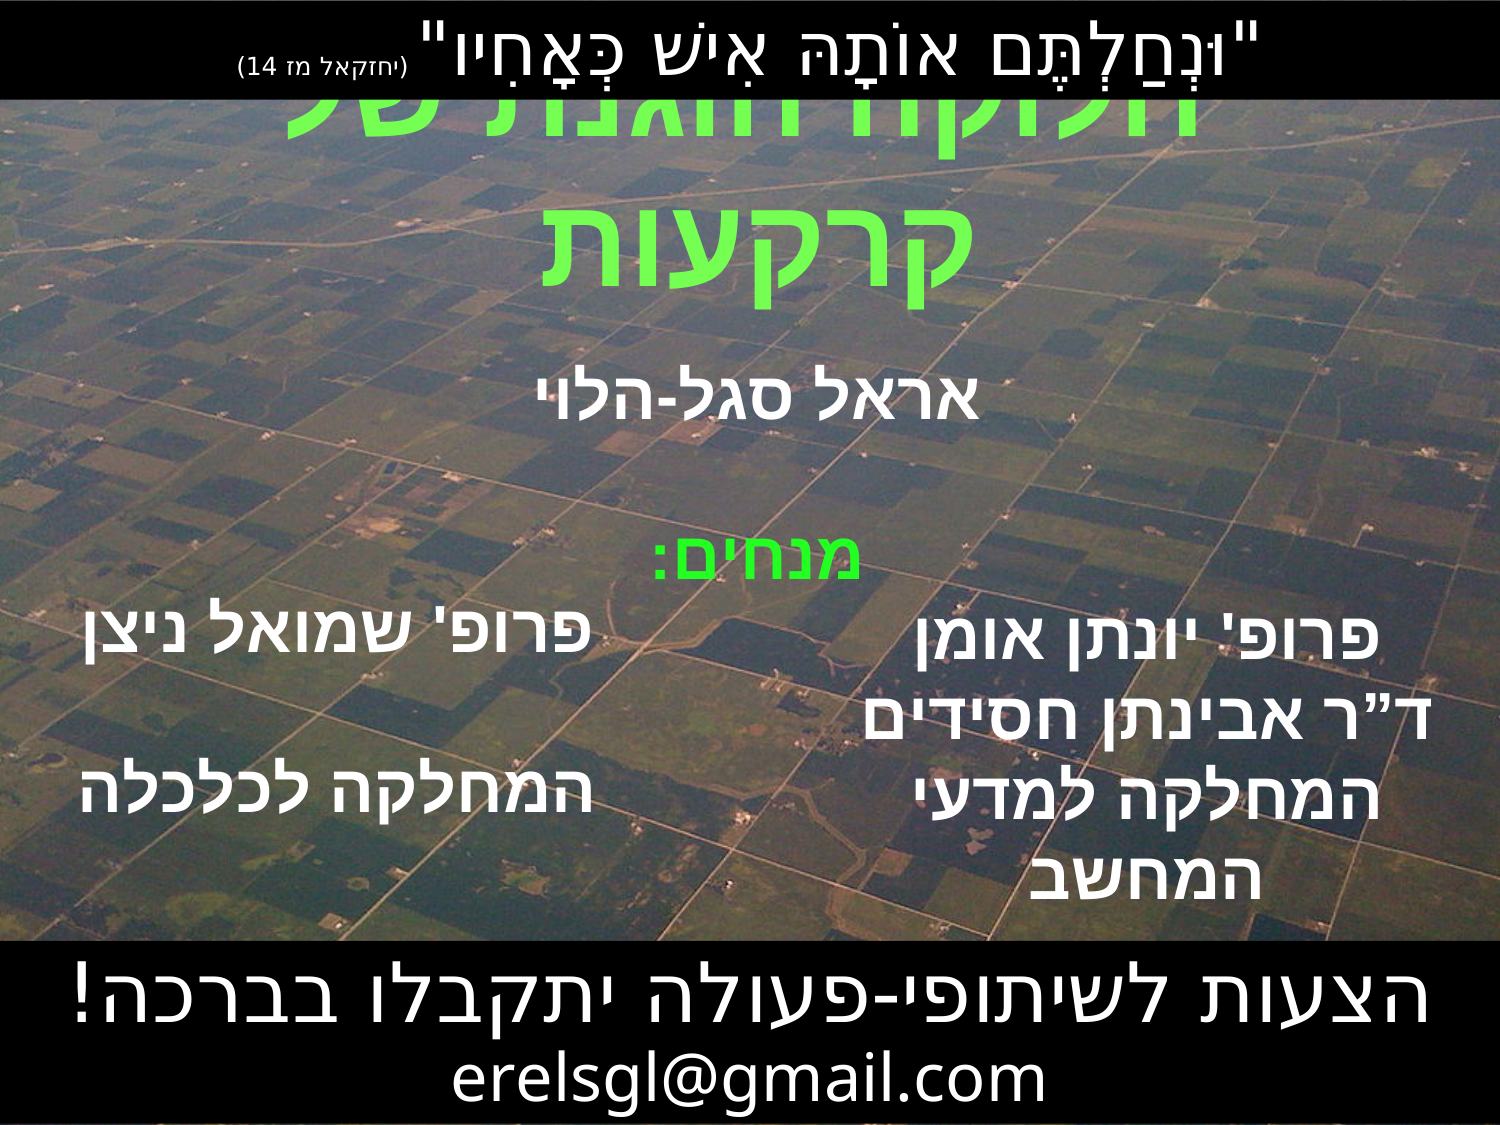

"וּנְחַלְתֶּם אוֹתָהּ אִישׁ כְּאָחִיו" (יחזקאל מז 14)
חלוקה הוגנת של קרקעות
אראל סגל-הלוי
מנחים:
פרופ' שמואל ניצן
המחלקה לכלכלה
פרופ' יונתן אומן
ד”ר אבינתן חסידים
המחלקה למדעי המחשב
הצעות לשיתופי-פעולה יתקבלו בברכה! erelsgl@gmail.com